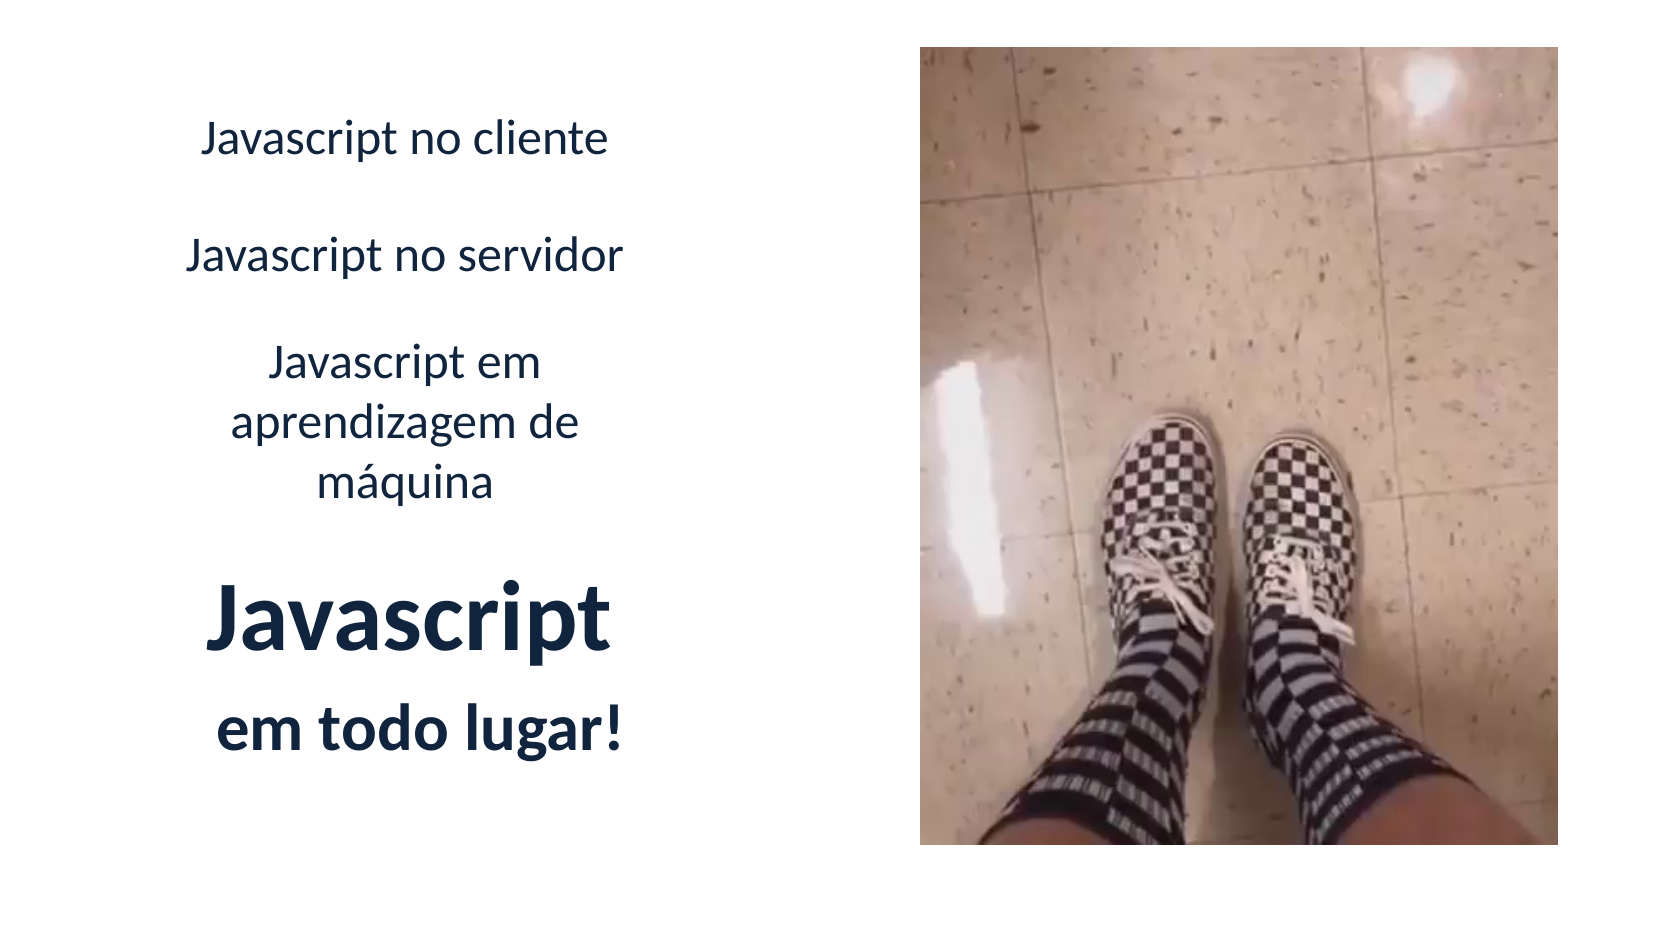

Javascript no cliente
Javascript no servidor
Javascript em aprendizagem de máquina
Javascript
em todo lugar!